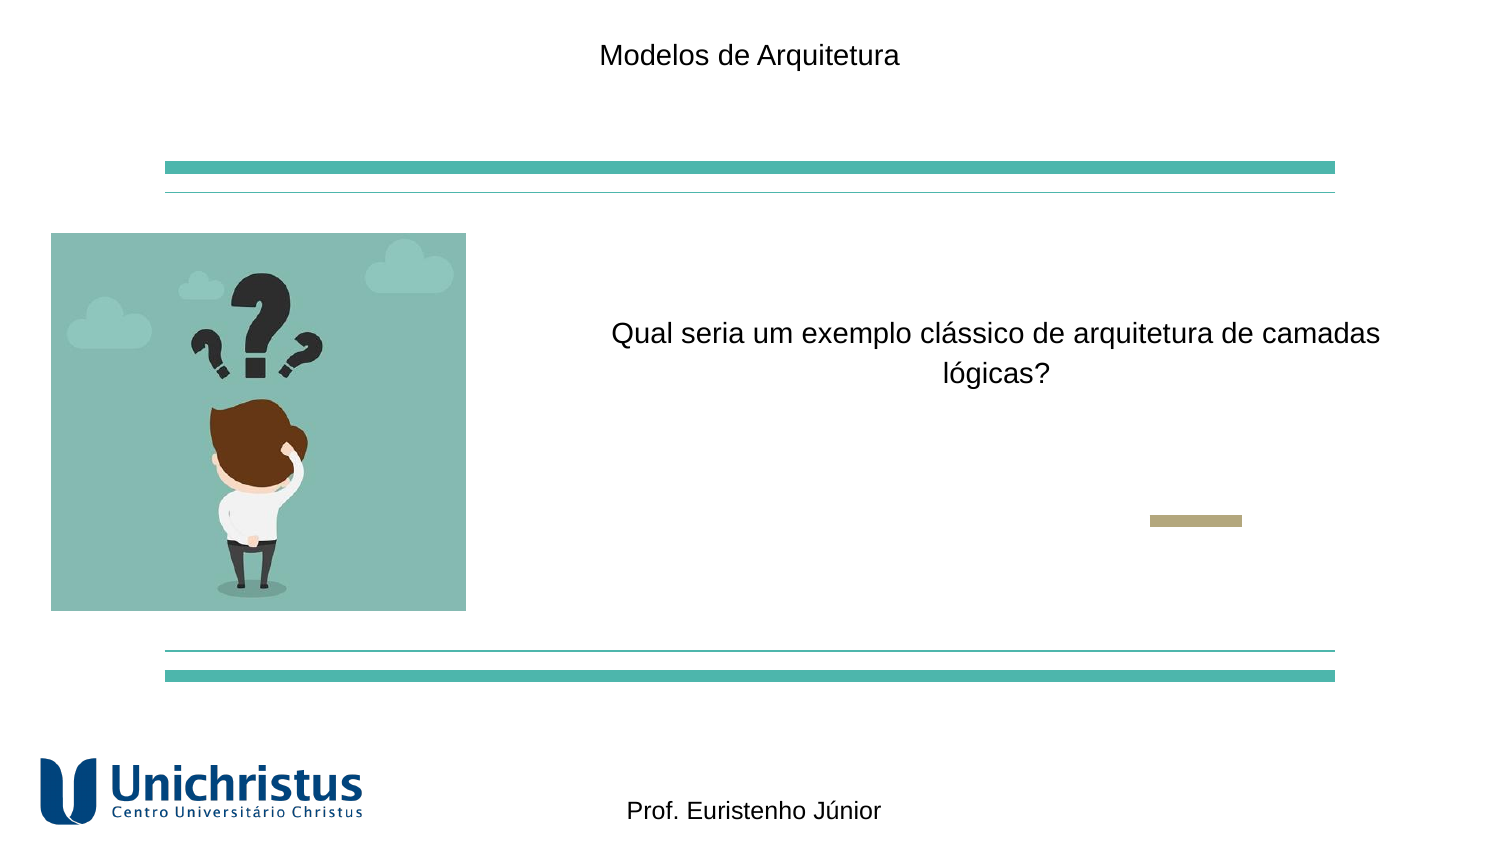

# Modelos de Arquitetura
Qual seria um exemplo clássico de arquitetura de camadas lógicas?